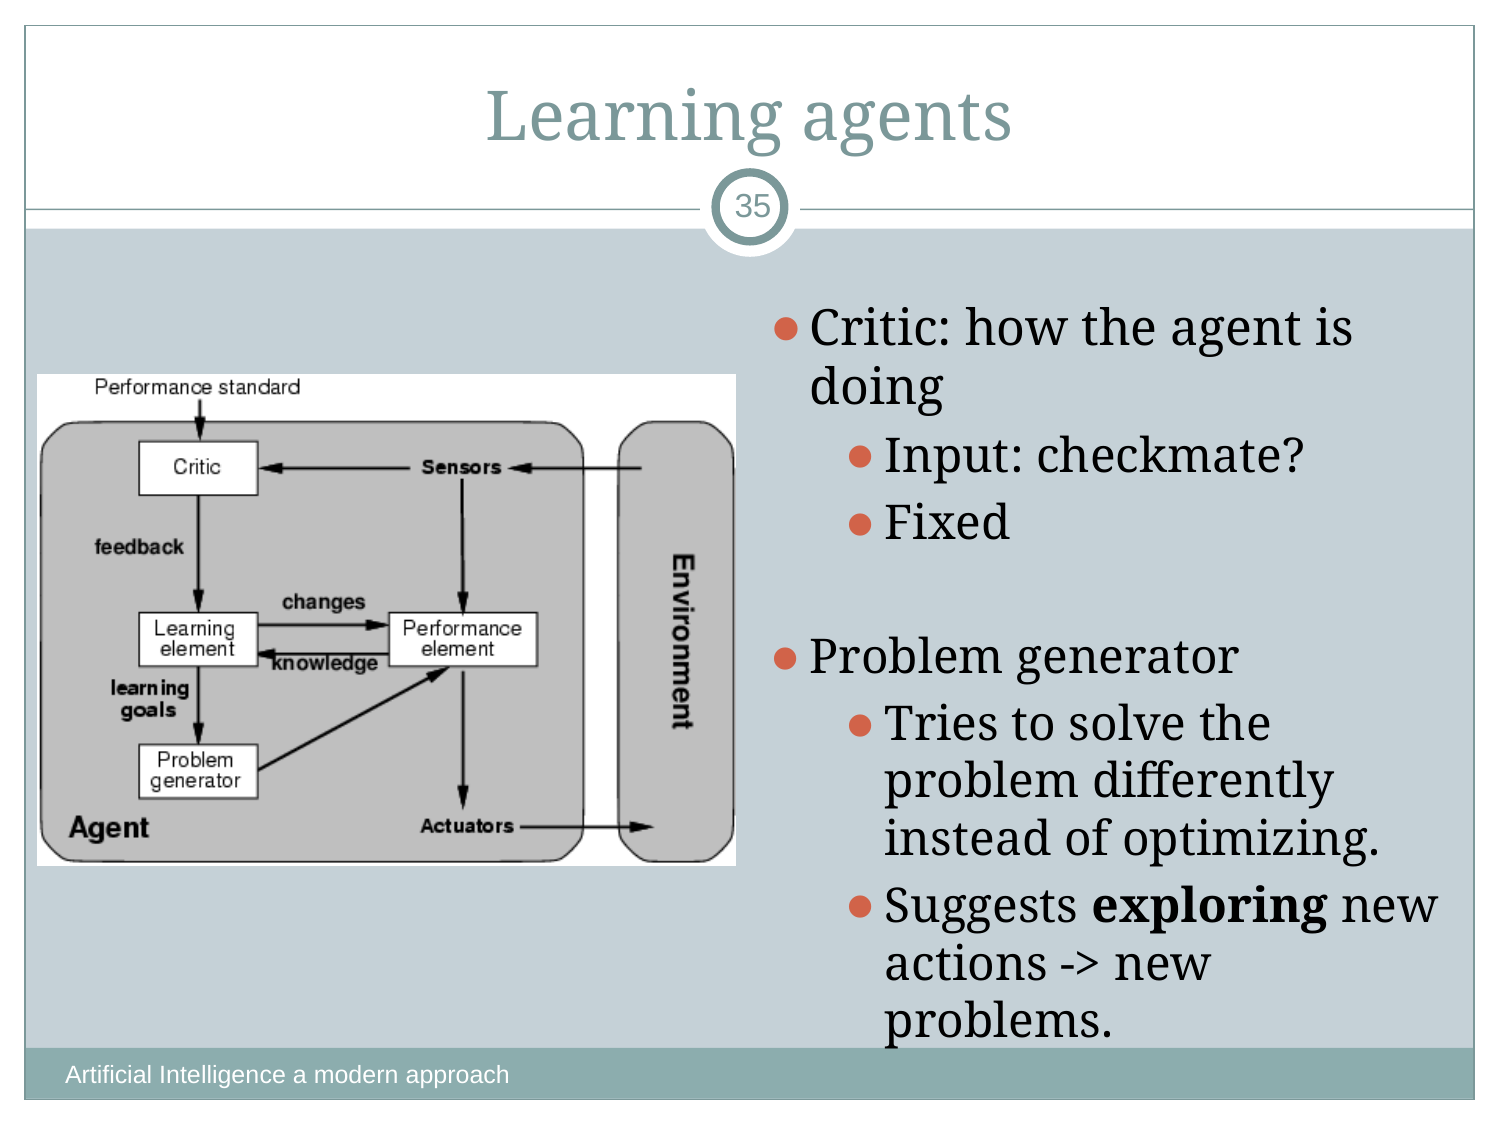

# Learning agents
Critic: how the agent is doing
Input: checkmate?
Fixed
Problem generator
Tries to solve the problem differently instead of optimizing.
Suggests exploring new actions -> new problems.
Artificial Intelligence a modern approach